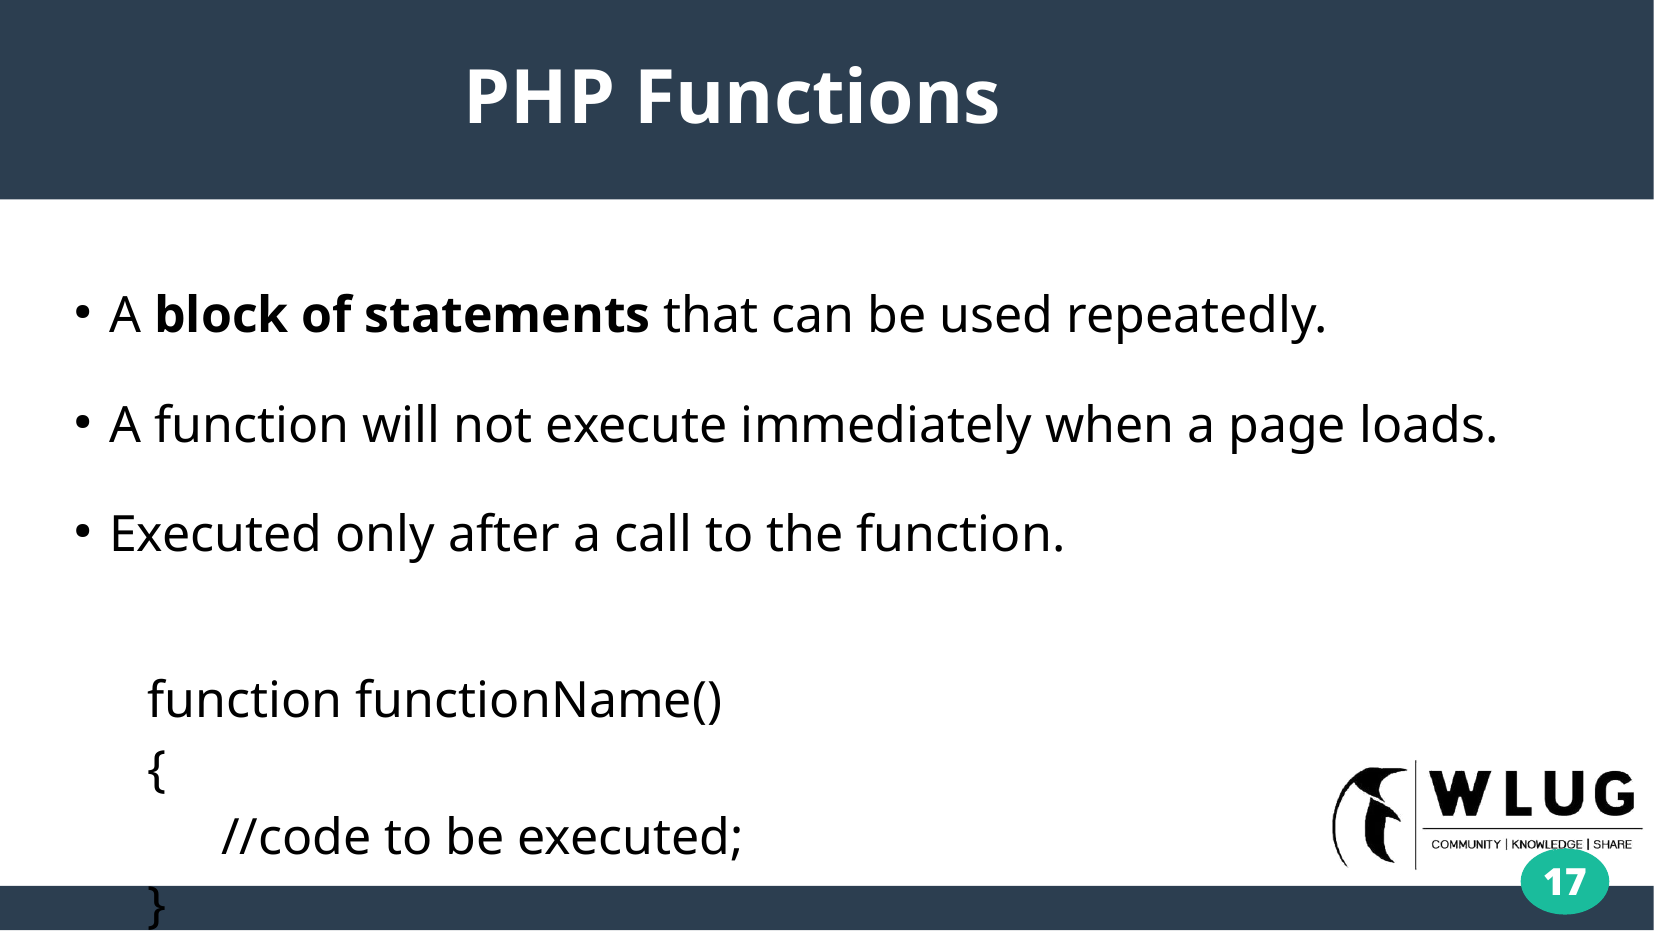

PHP Functions
A block of statements that can be used repeatedly.
A function will not execute immediately when a page loads.
Executed only after a call to the function.
function functionName()
{
	//code to be executed;
}
17